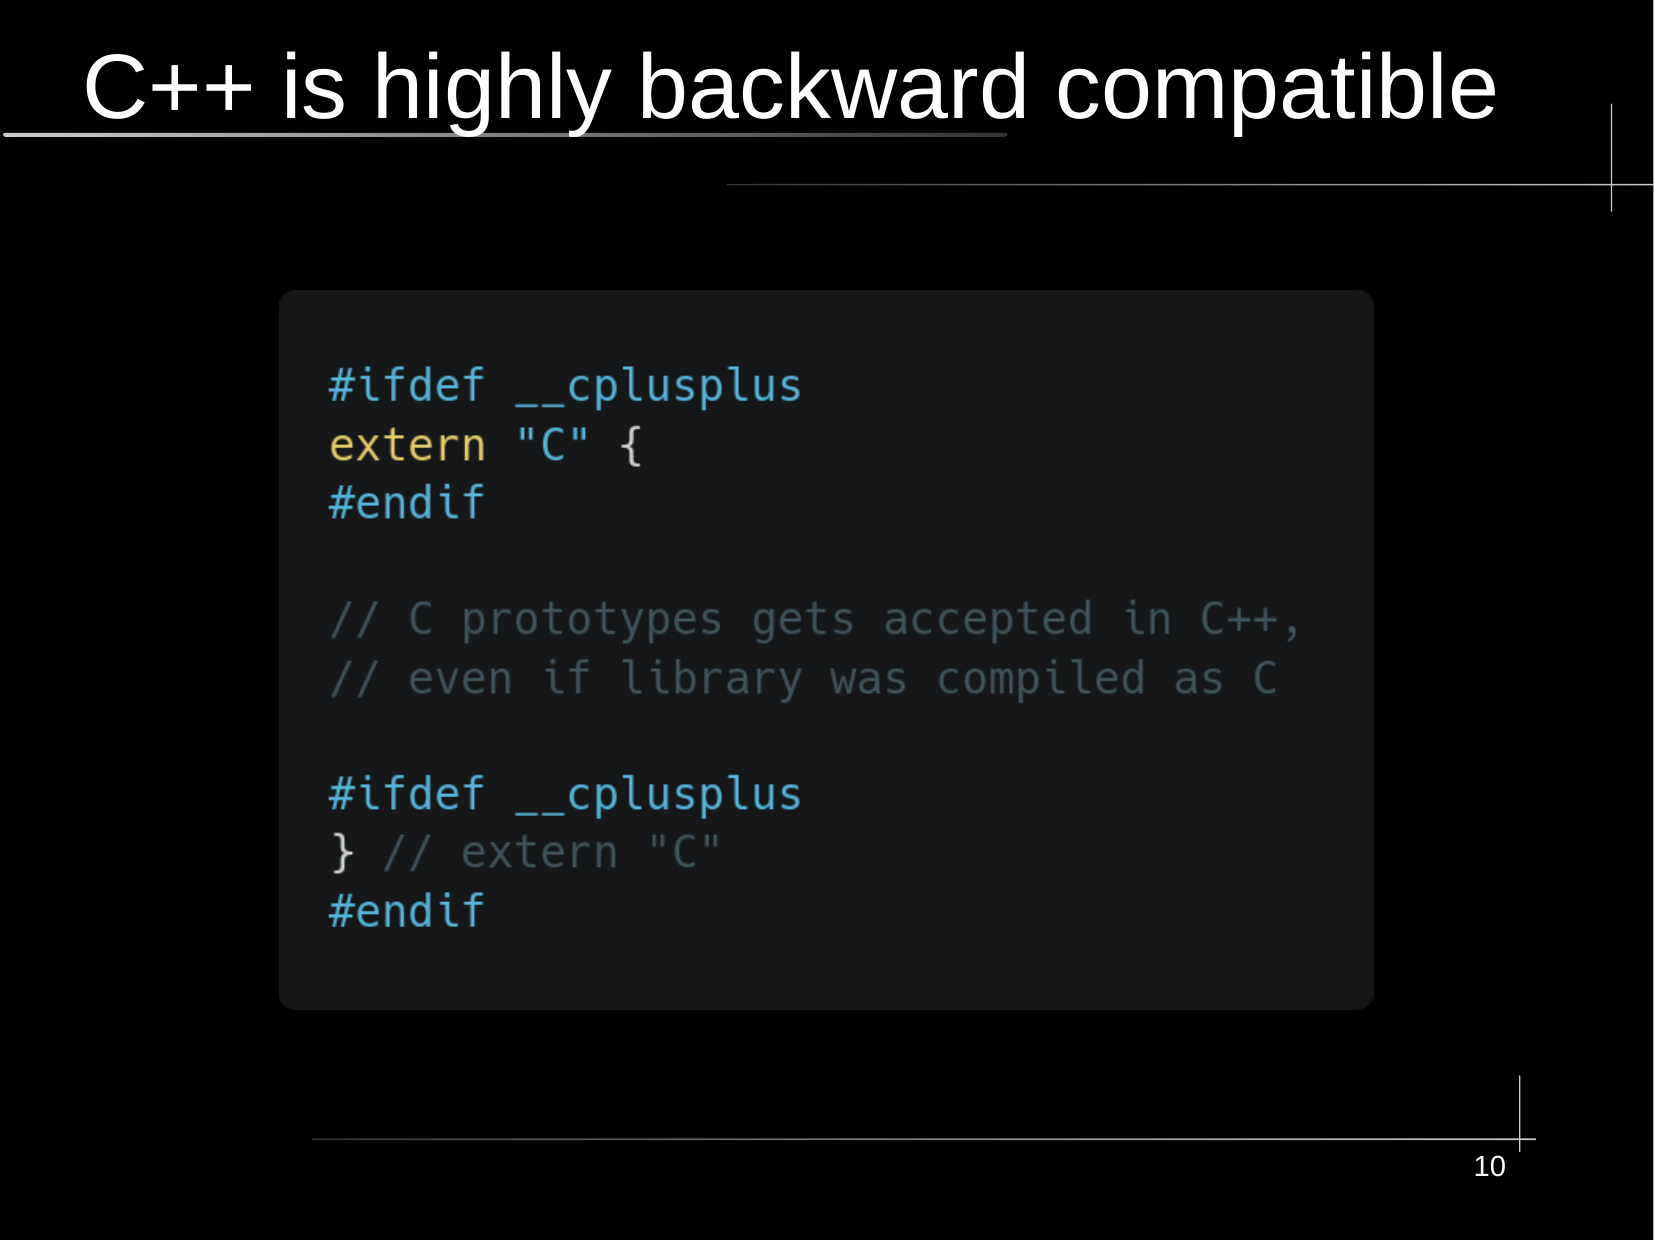

# C++ is highly backward compatible
10